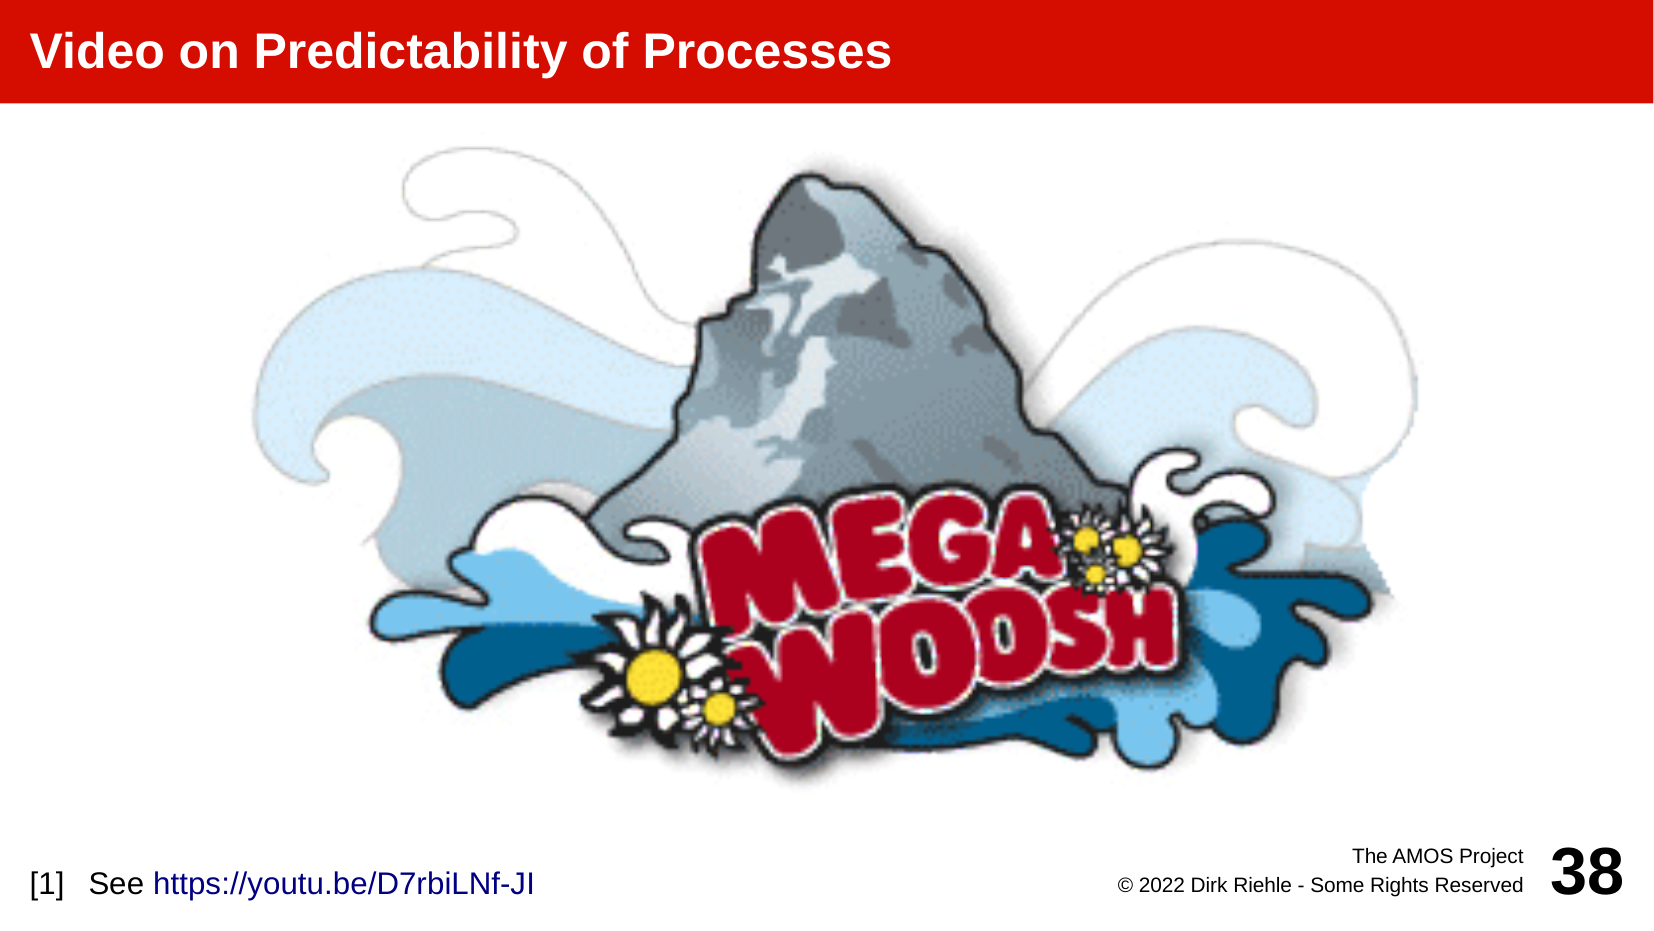

# Video on Predictability of Processes
[1]	See https://youtu.be/D7rbiLNf-JI
The AMOS Project
38
© 2022 Dirk Riehle - Some Rights Reserved